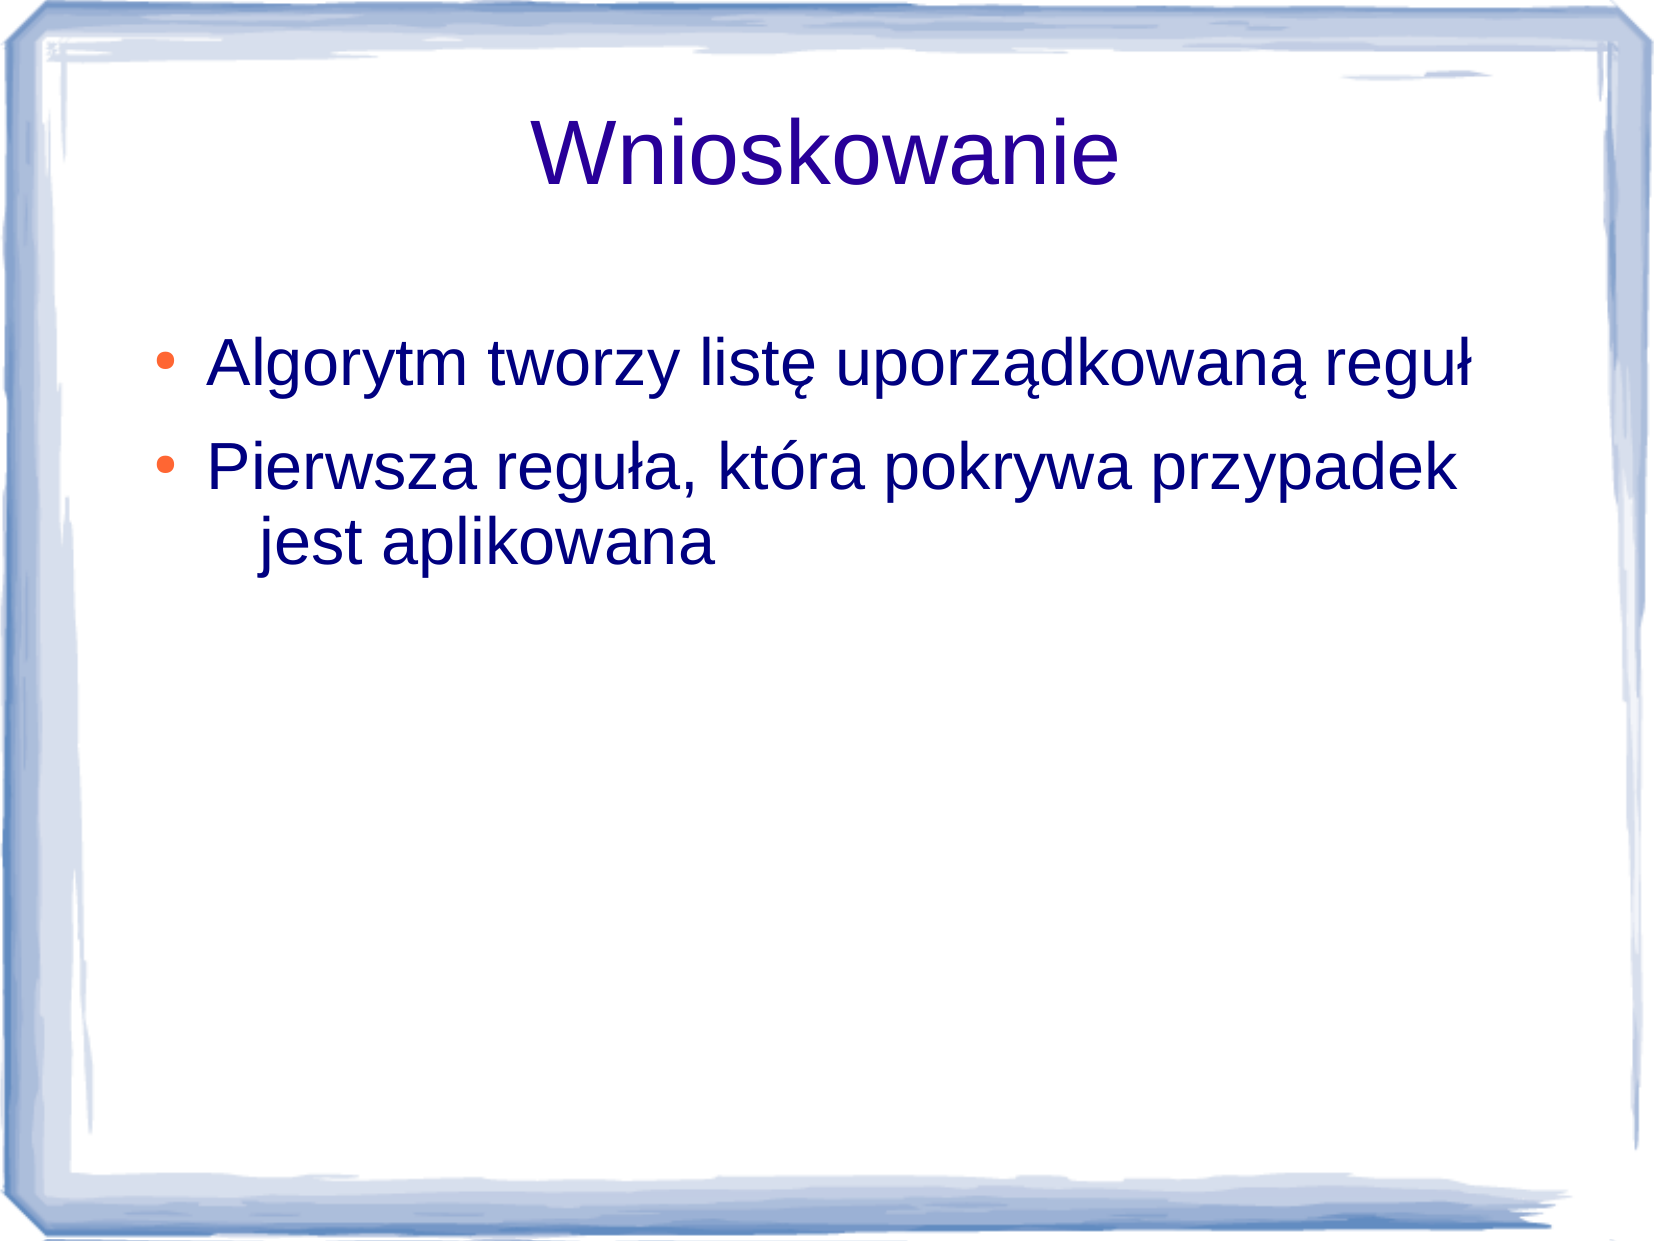

# Wnioskowanie
Algorytm tworzy listę uporządkowaną reguł
Pierwsza reguła, która pokrywa przypadek jest aplikowana